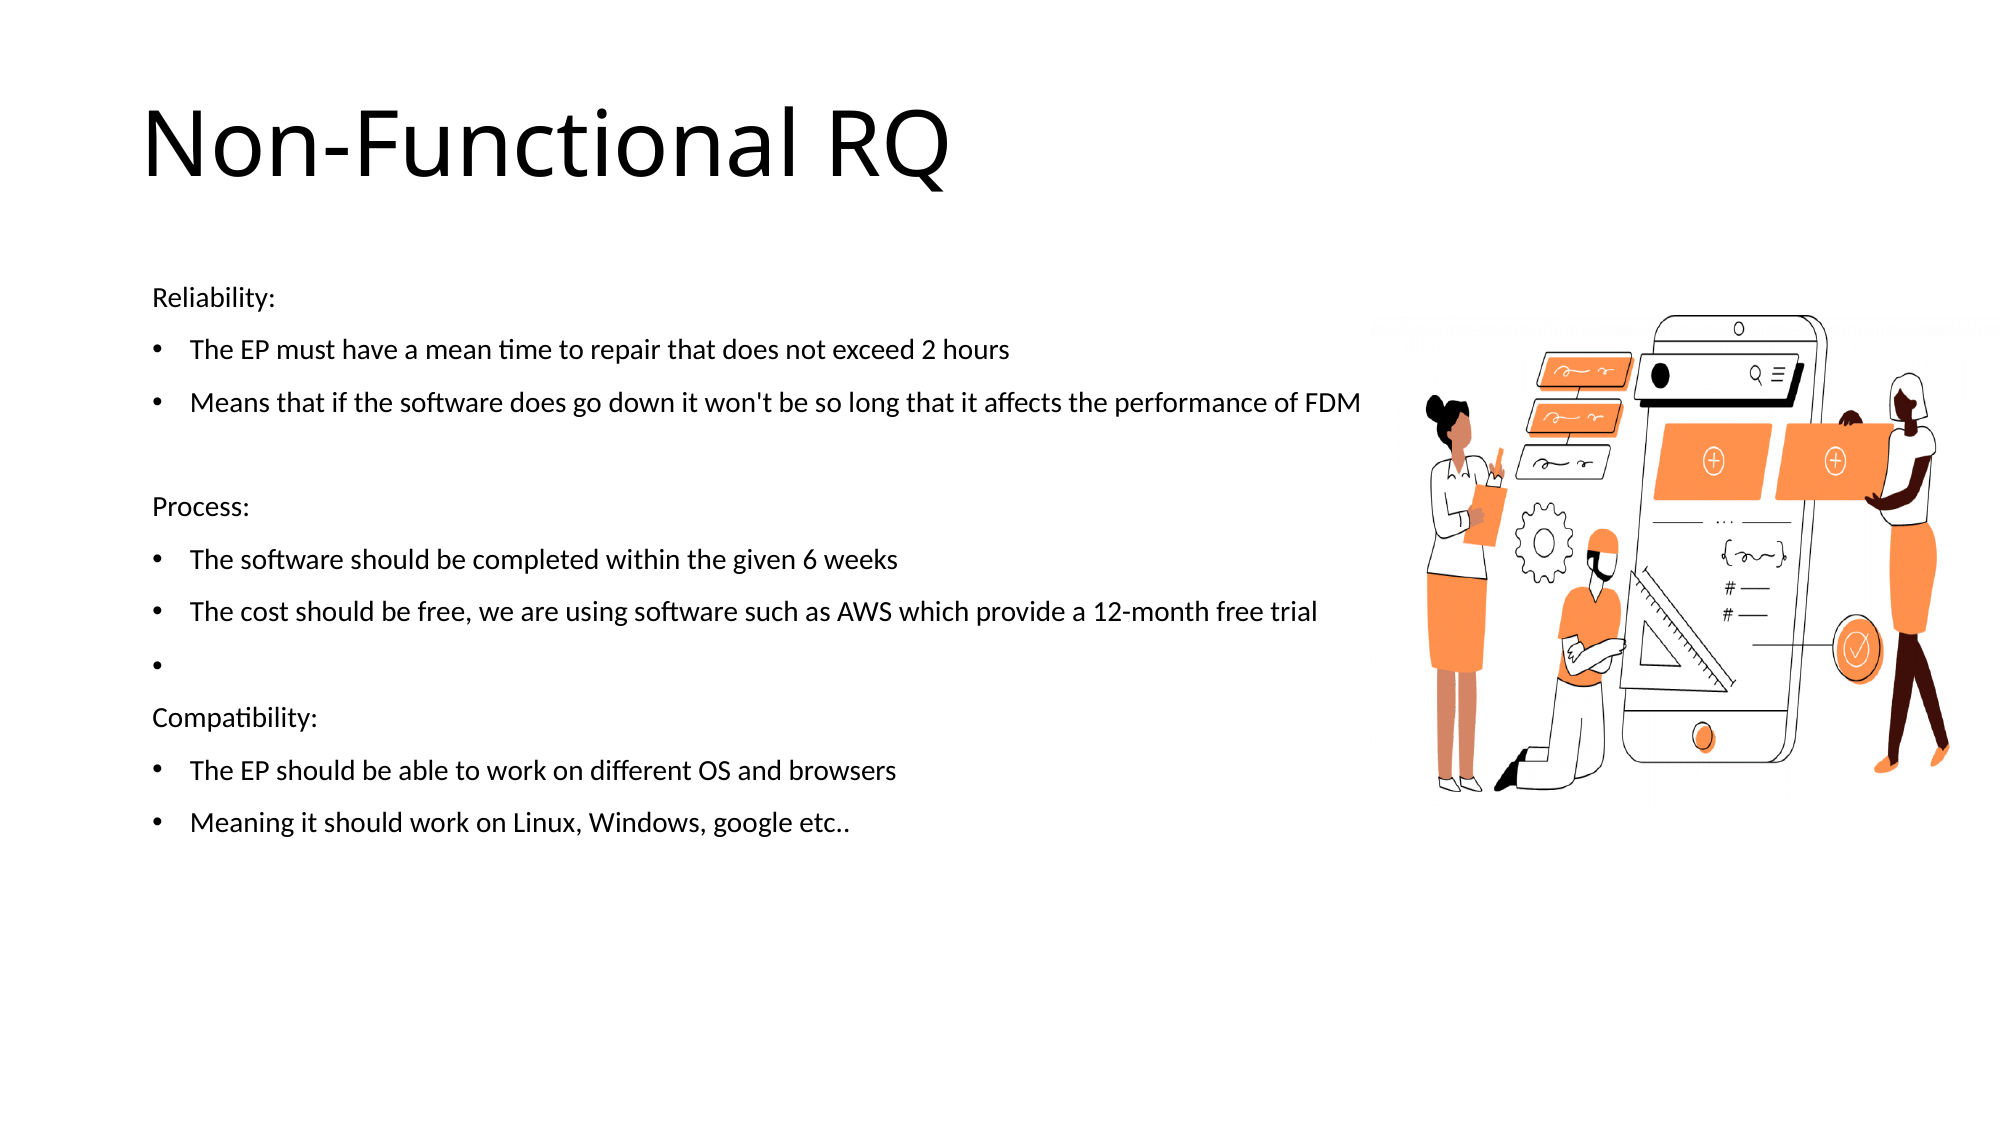

# Non-Functional RQ
Reliability:
The EP must have a mean time to repair that does not exceed 2 hours
Means that if the software does go down it won't be so long that it affects the performance of FDM
Process:
The software should be completed within the given 6 weeks
The cost should be free, we are using software such as AWS which provide a 12-month free trial
Compatibility:
The EP should be able to work on different OS and browsers
Meaning it should work on Linux, Windows, google etc..